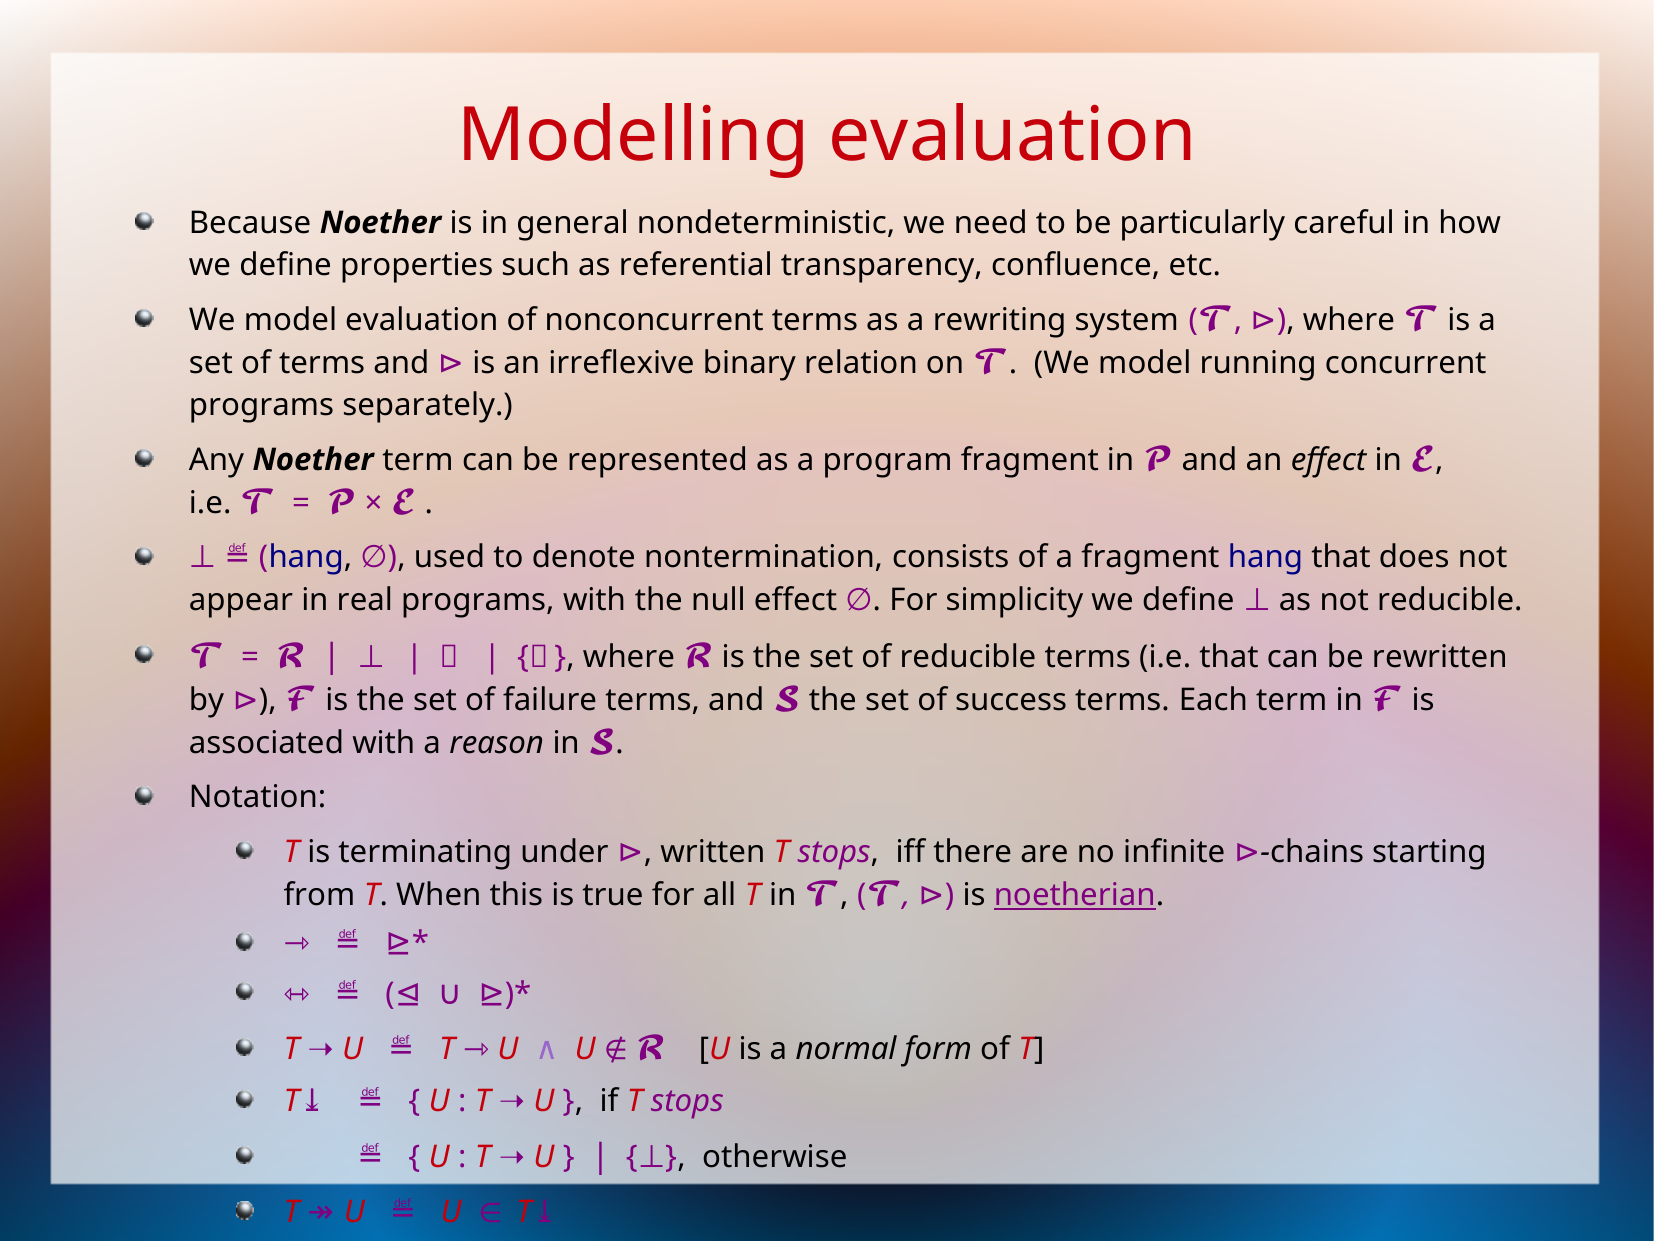

# Modelling evaluation
Because Noether is in general nondeterministic, we need to be particularly careful in how we define properties such as referential transparency, confluence, etc.
We model evaluation of nonconcurrent terms as a rewriting system (𝓣, ⊳), where 𝓣 is a set of terms and ⊳ is an irreflexive binary relation on 𝓣. (We model running concurrent programs separately.)
Any Noether term can be represented as a program fragment in 𝓟 and an effect in 𝓔, i.e. 𝓣 = 𝓟 × 𝓔 .
⊥ ≝ (hang, ∅), used to denote nontermination, consists of a fragment hang that does not appear in real programs, with the null effect ∅. For simplicity we define ⊥ as not reducible.
𝓣 = 𝓡 | 𝓕 | 𝓢 | {⊥}, where 𝓡 is the set of reducible terms (i.e. that can be rewritten by ⊳), 𝓕 is the set of failure terms, and 𝓢 the set of success terms. Each term in 𝓕 is associated with a reason in 𝓢.
Notation:
T is terminating under ⊳, written T stops, iff there are no infinite ⊳-chains starting from T. When this is true for all T in 𝓣, (𝓣, ⊳) is noetherian.
⇾ ≝ ⊵*
⇿ ≝ (⊴ ∪ ⊵)*
T ➝ U ≝ T ⇾ U ∧ U ∉ 𝓡 [U is a normal form of T]
T⤓	≝ { U : T ➝ U }, if T stops
 	≝ { U : T ➝ U } | {⊥}, otherwise
T ↠ U ≝ U ∈ T⤓
T fails ≝ T⤓ ⊆ 𝓕
S ≋ T ≝ S⤓ = T⤓
T ➝∙ U ≝ T⤓ \ 𝓕 = { U }